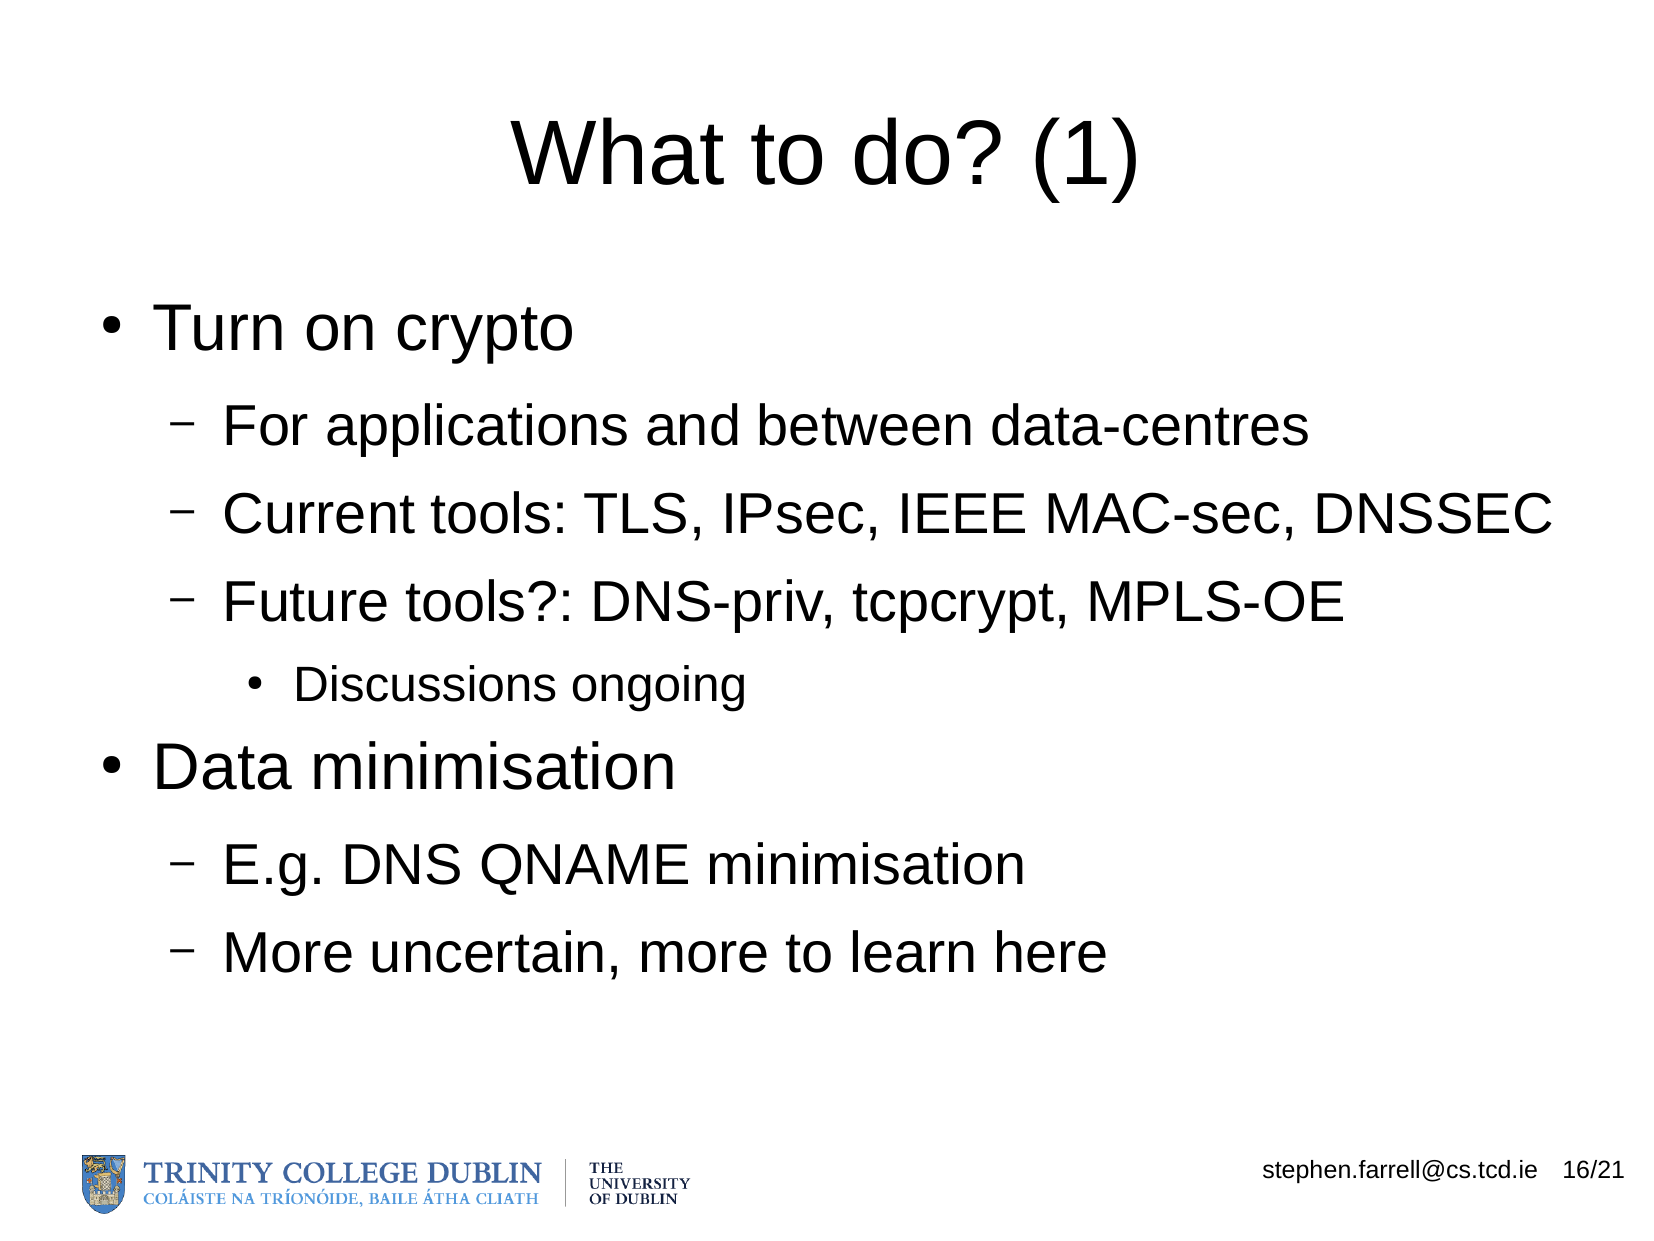

# What to do? (1)
Turn on crypto
For applications and between data-centres
Current tools: TLS, IPsec, IEEE MAC-sec, DNSSEC
Future tools?: DNS-priv, tcpcrypt, MPLS-OE
Discussions ongoing
Data minimisation
E.g. DNS QNAME minimisation
More uncertain, more to learn here